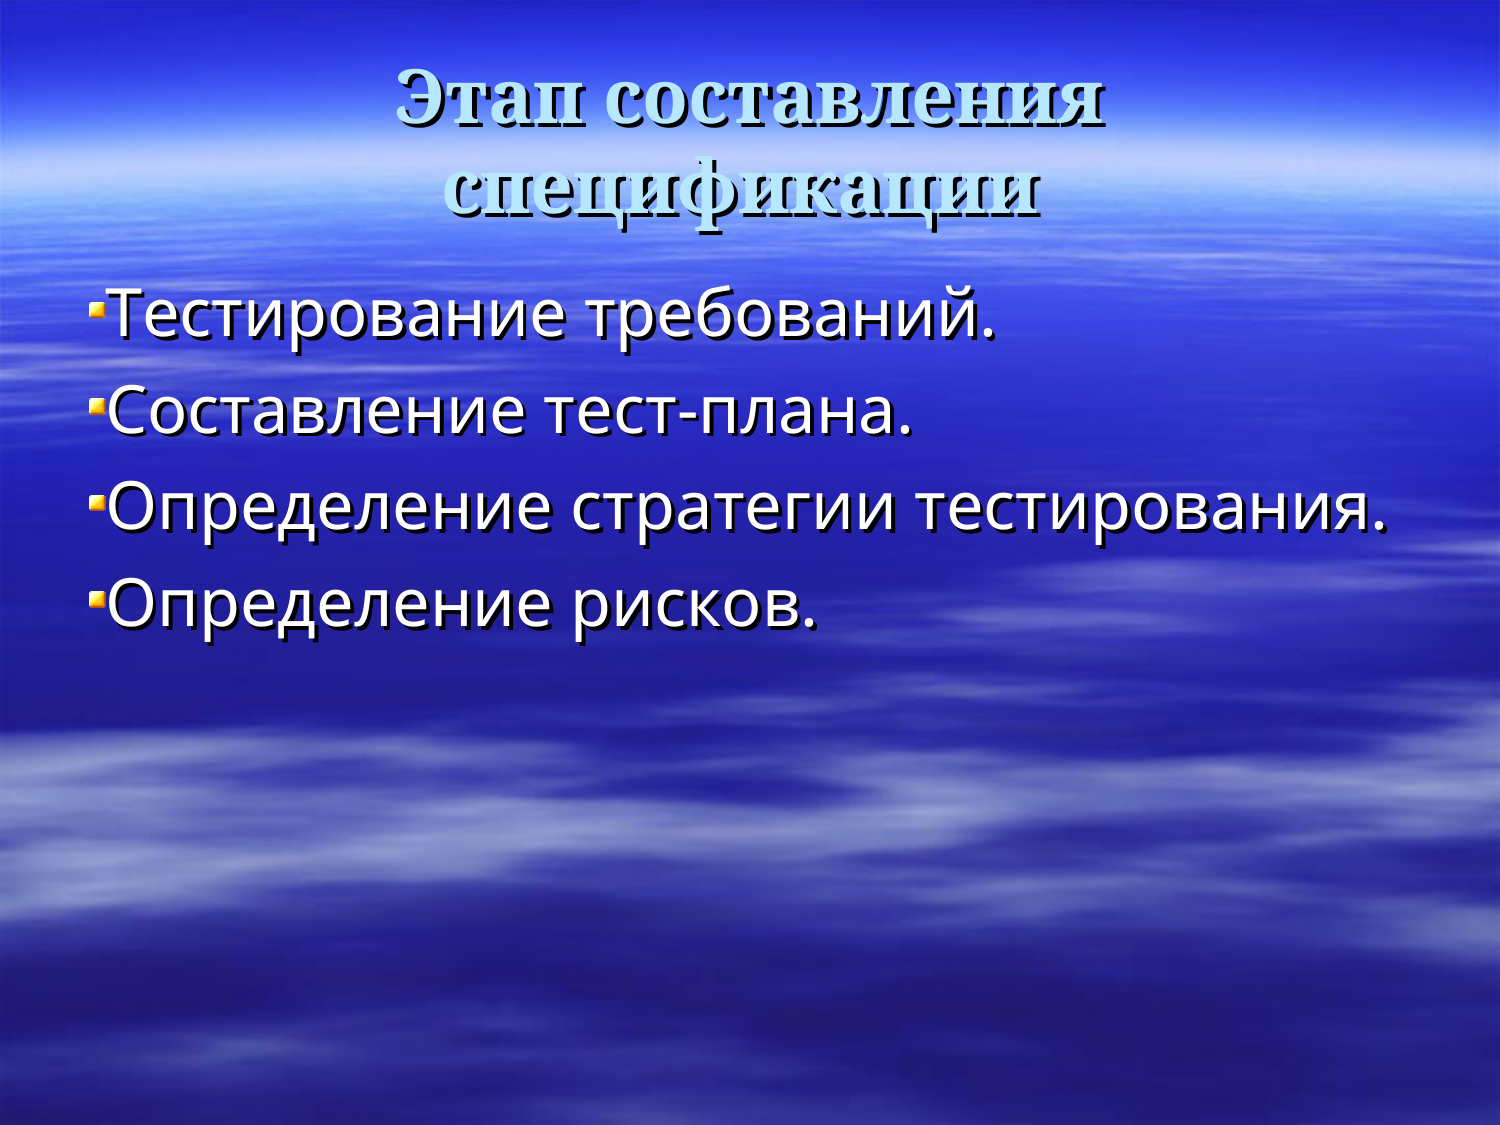

# Этап составления спецификации
Тестирование требований.
Составление тест-плана.
Определение стратегии тестирования.
Определение рисков.